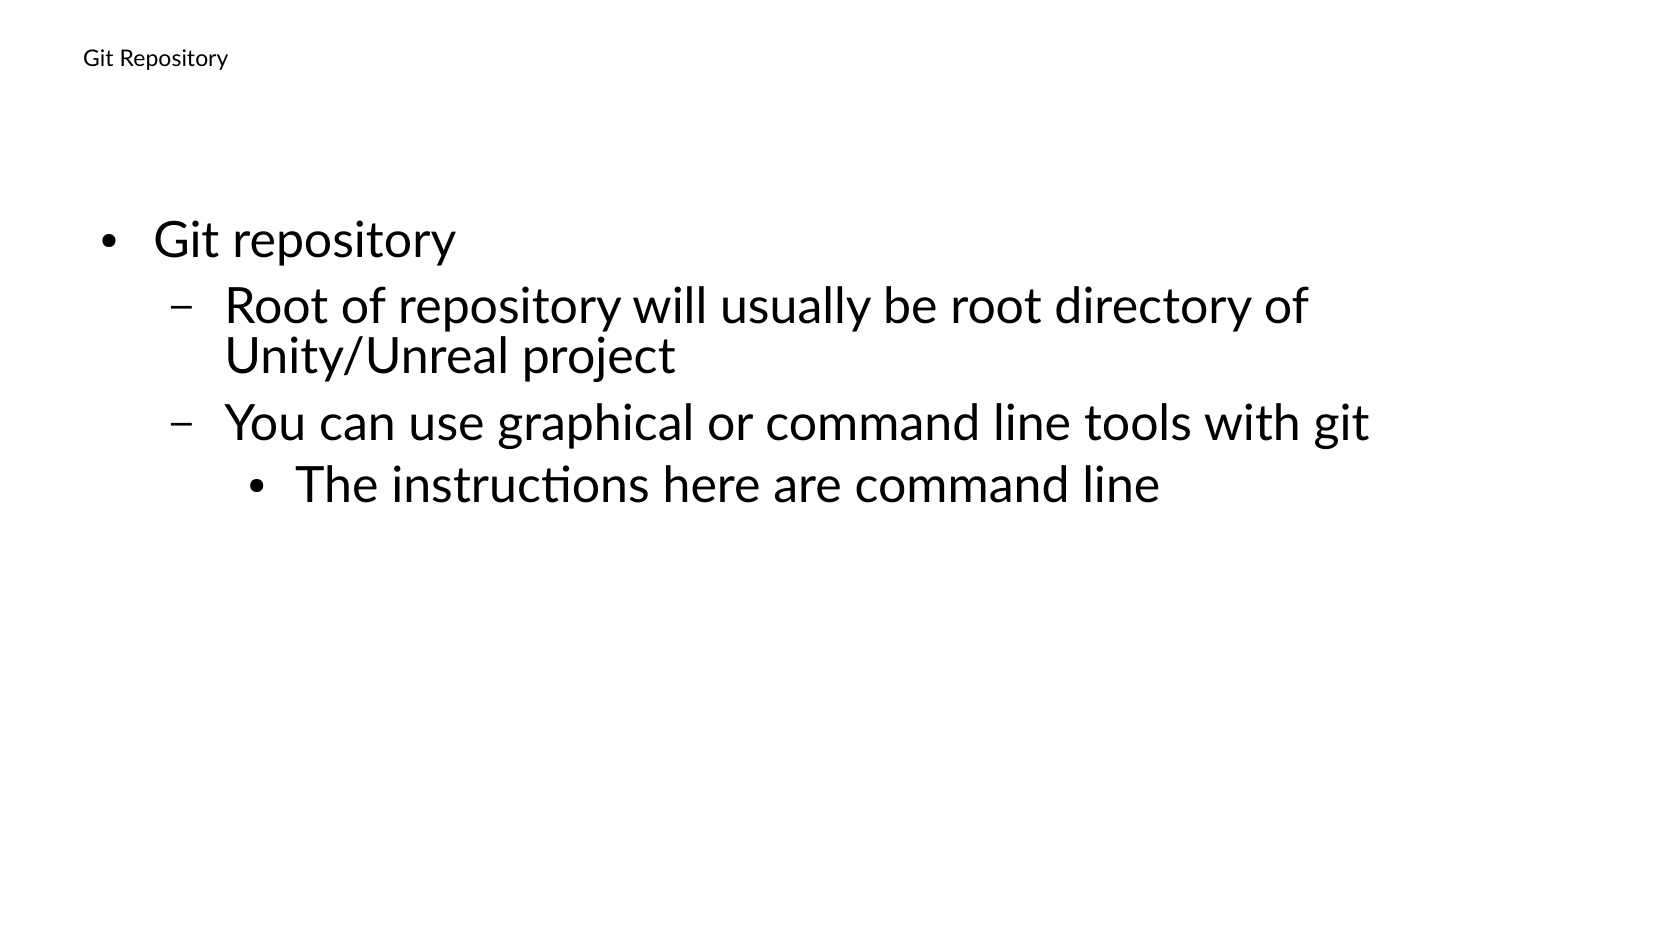

# Git Repository
Git repository
Root of repository will usually be root directory of Unity/Unreal project
You can use graphical or command line tools with git
The instructions here are command line